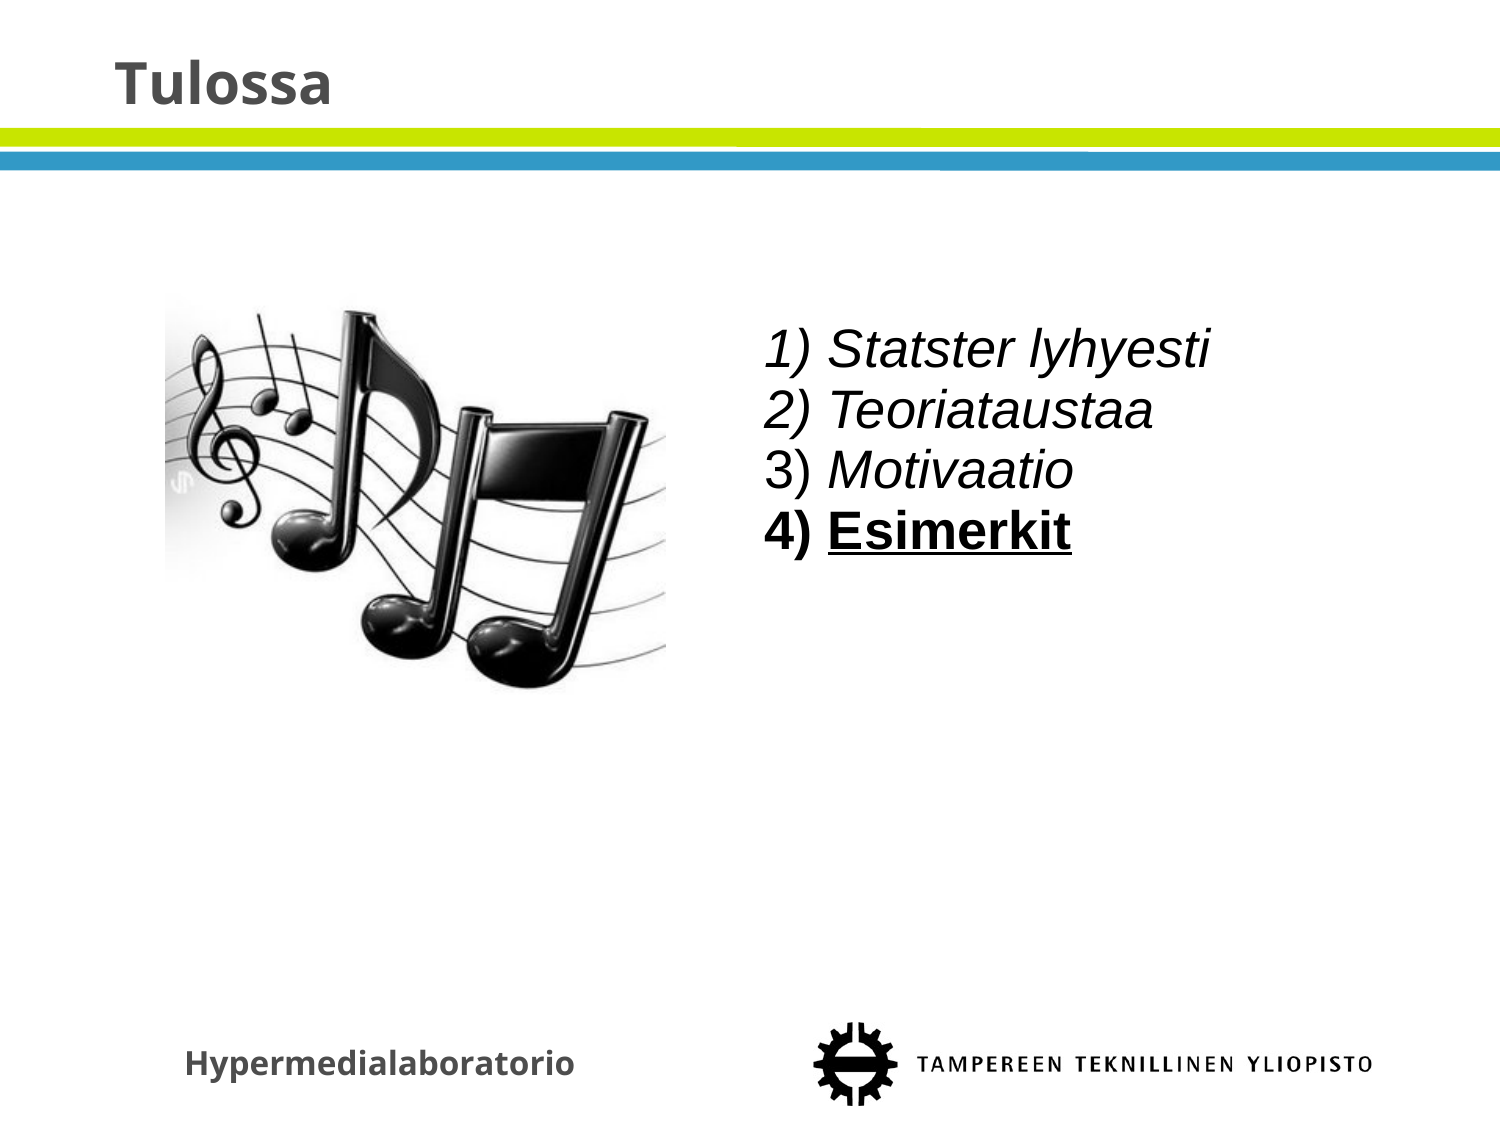

# Tulossa
| | Statster lyhyesti Teoriataustaa Motivaatio Esimerkit |
| --- | --- |